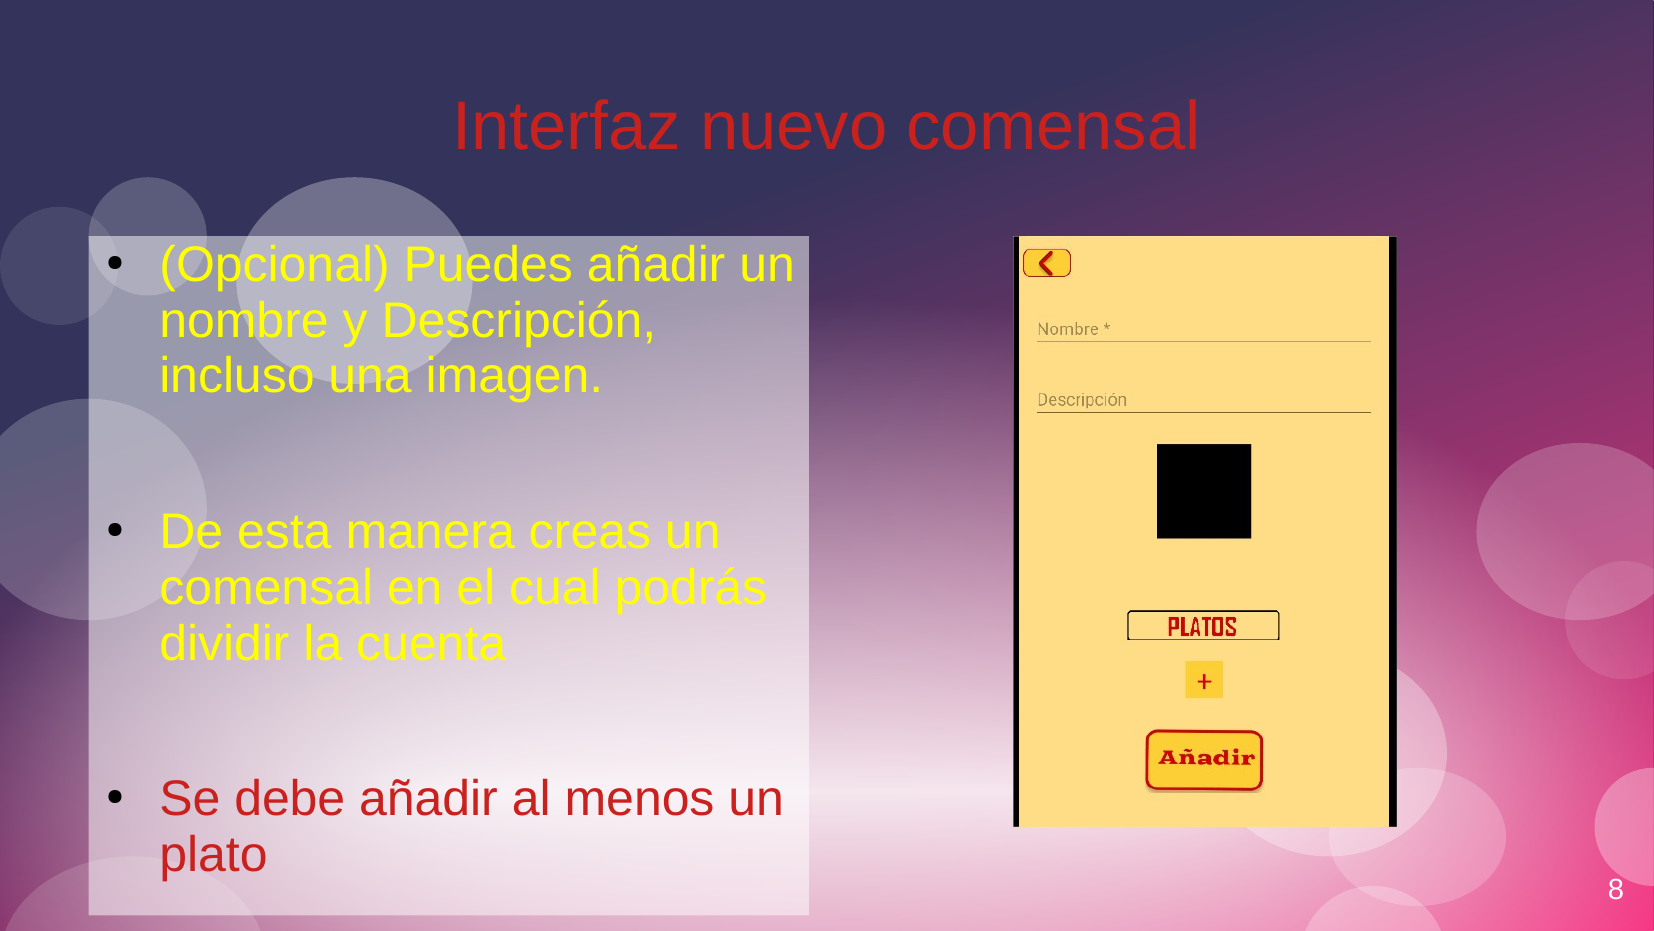

# Interfaz nuevo comensal
(Opcional) Puedes añadir un nombre y Descripción, incluso una imagen.
De esta manera creas un comensal en el cual podrás dividir la cuenta
Se debe añadir al menos un plato